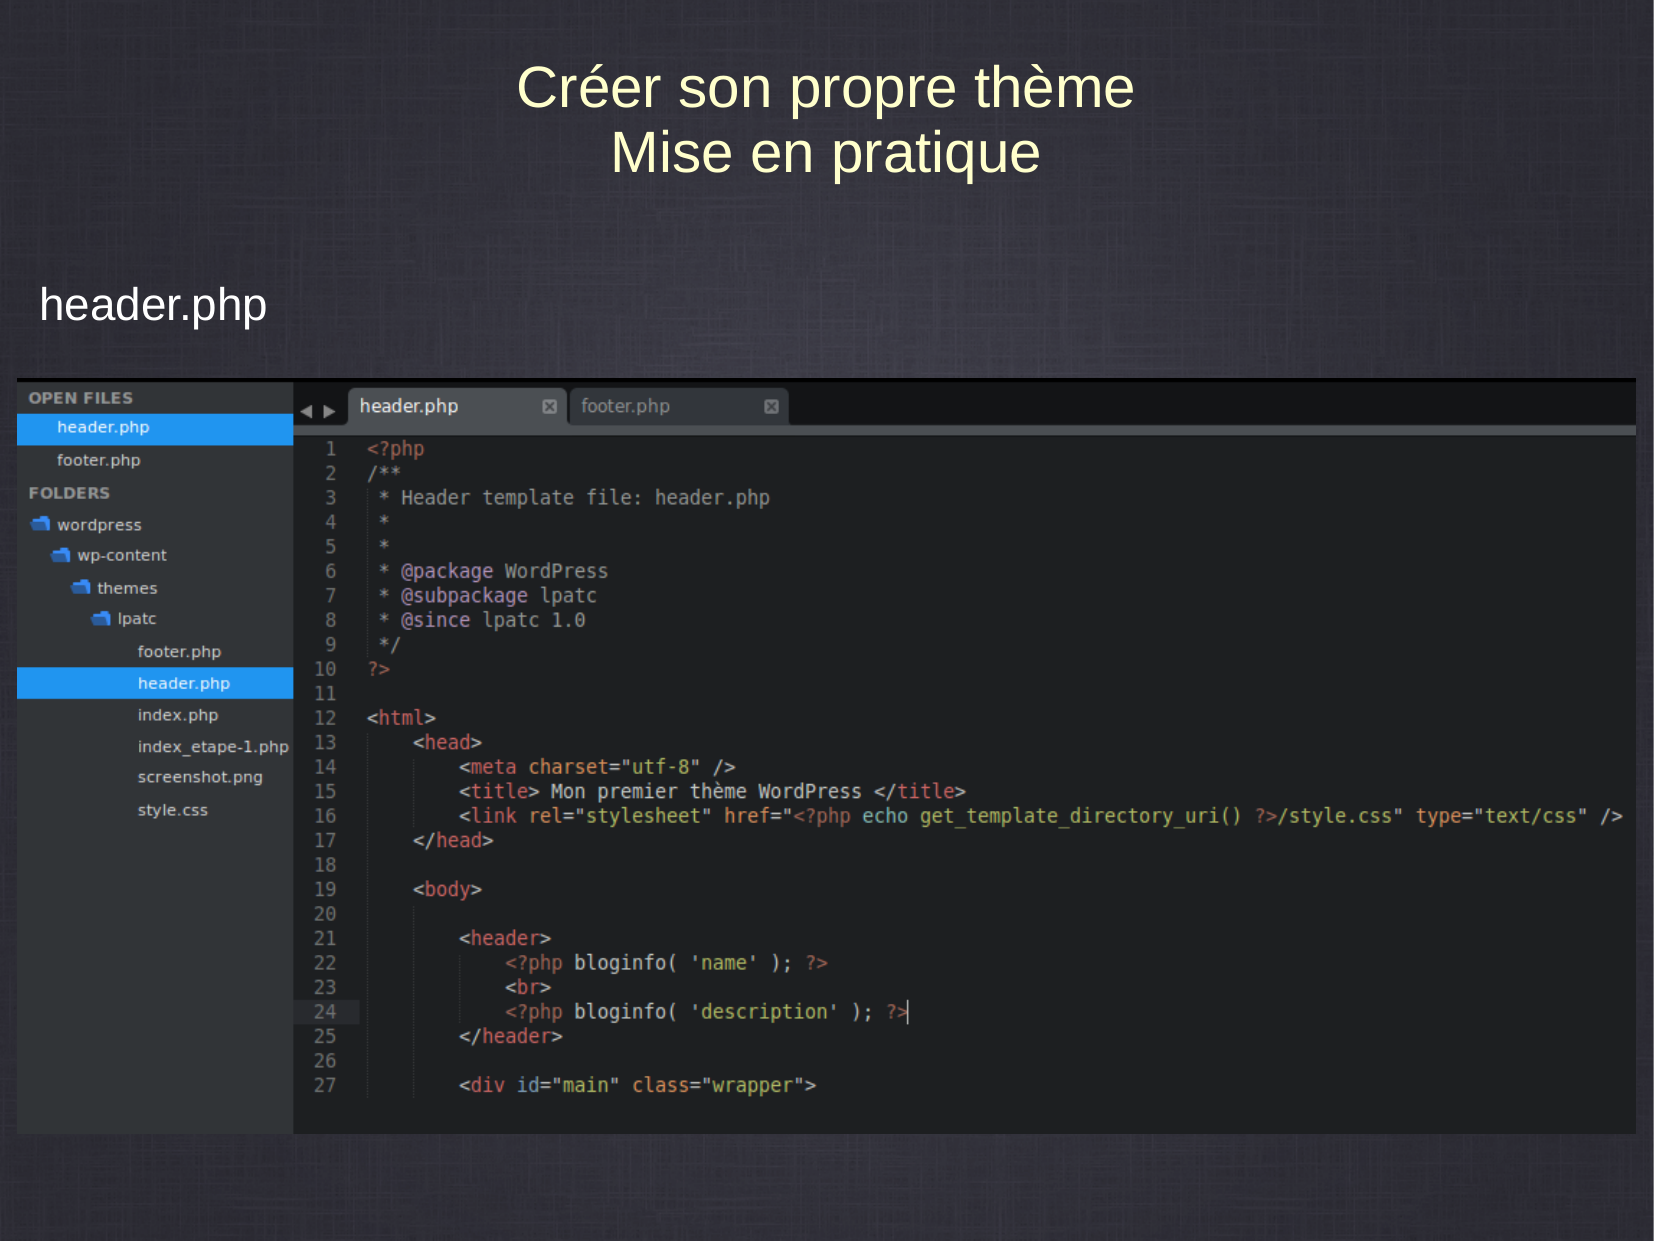

Créer son propre thème
Mise en pratique
header.php